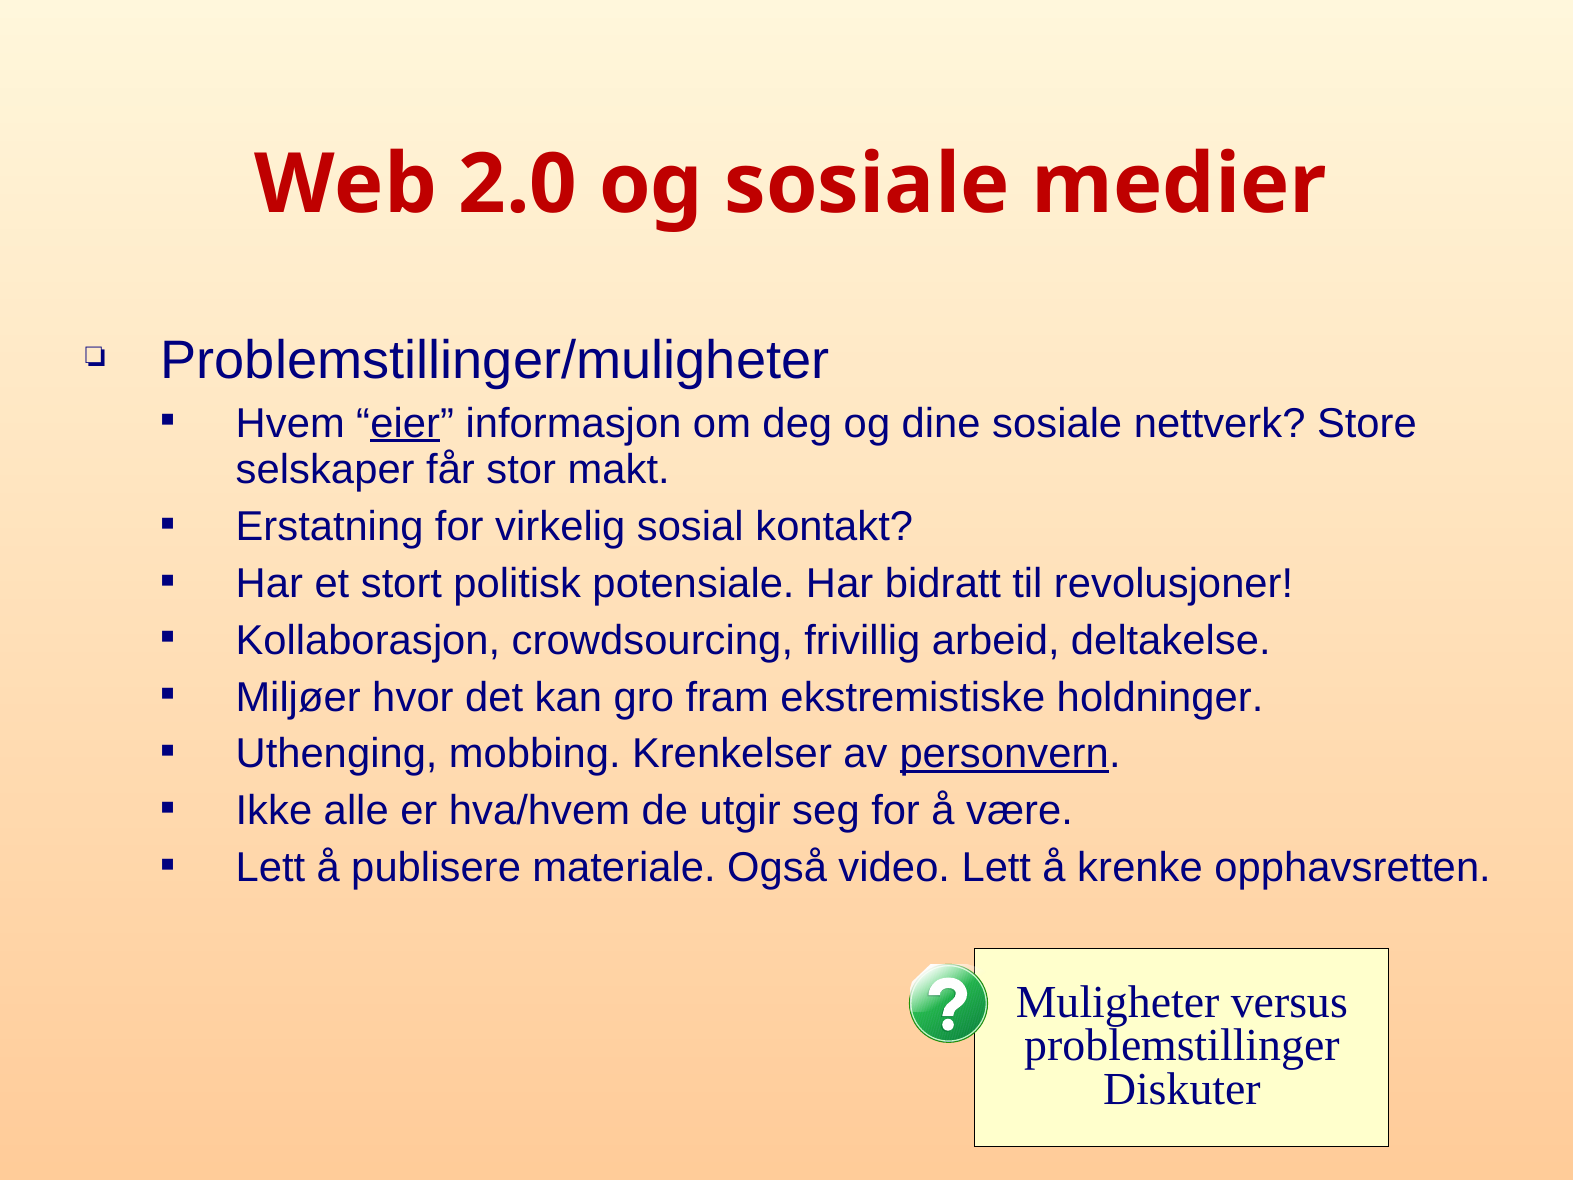

# Web 2.0 og sosiale medier
Problemstillinger/muligheter
Hvem “eier” informasjon om deg og dine sosiale nettverk? Store selskaper får stor makt.
Erstatning for virkelig sosial kontakt?
Har et stort politisk potensiale. Har bidratt til revolusjoner!
Kollaborasjon, crowdsourcing, frivillig arbeid, deltakelse.
Miljøer hvor det kan gro fram ekstremistiske holdninger.
Uthenging, mobbing. Krenkelser av personvern.
Ikke alle er hva/hvem de utgir seg for å være.
Lett å publisere materiale. Også video. Lett å krenke opphavsretten.
Muligheter versus
problemstillinger
Diskuter